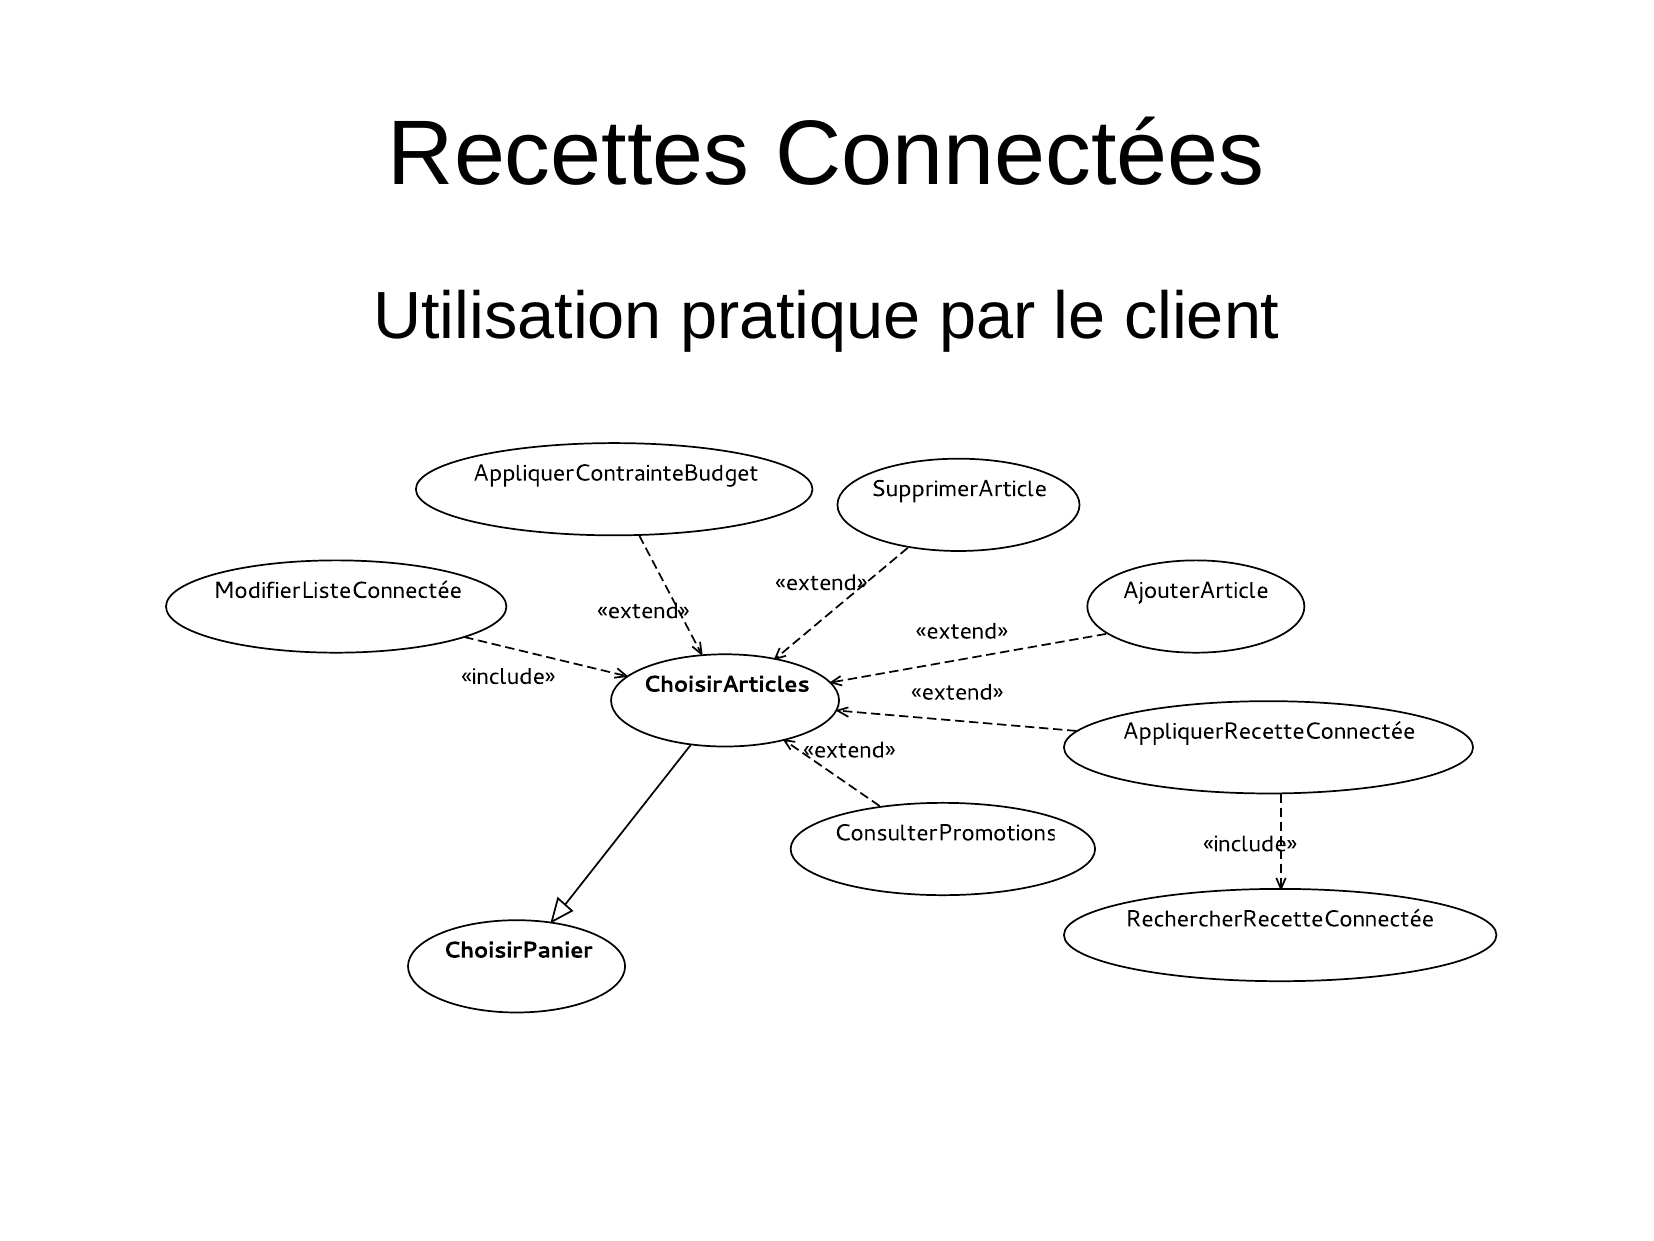

# Recettes Connectées
Utilisation pratique par le client